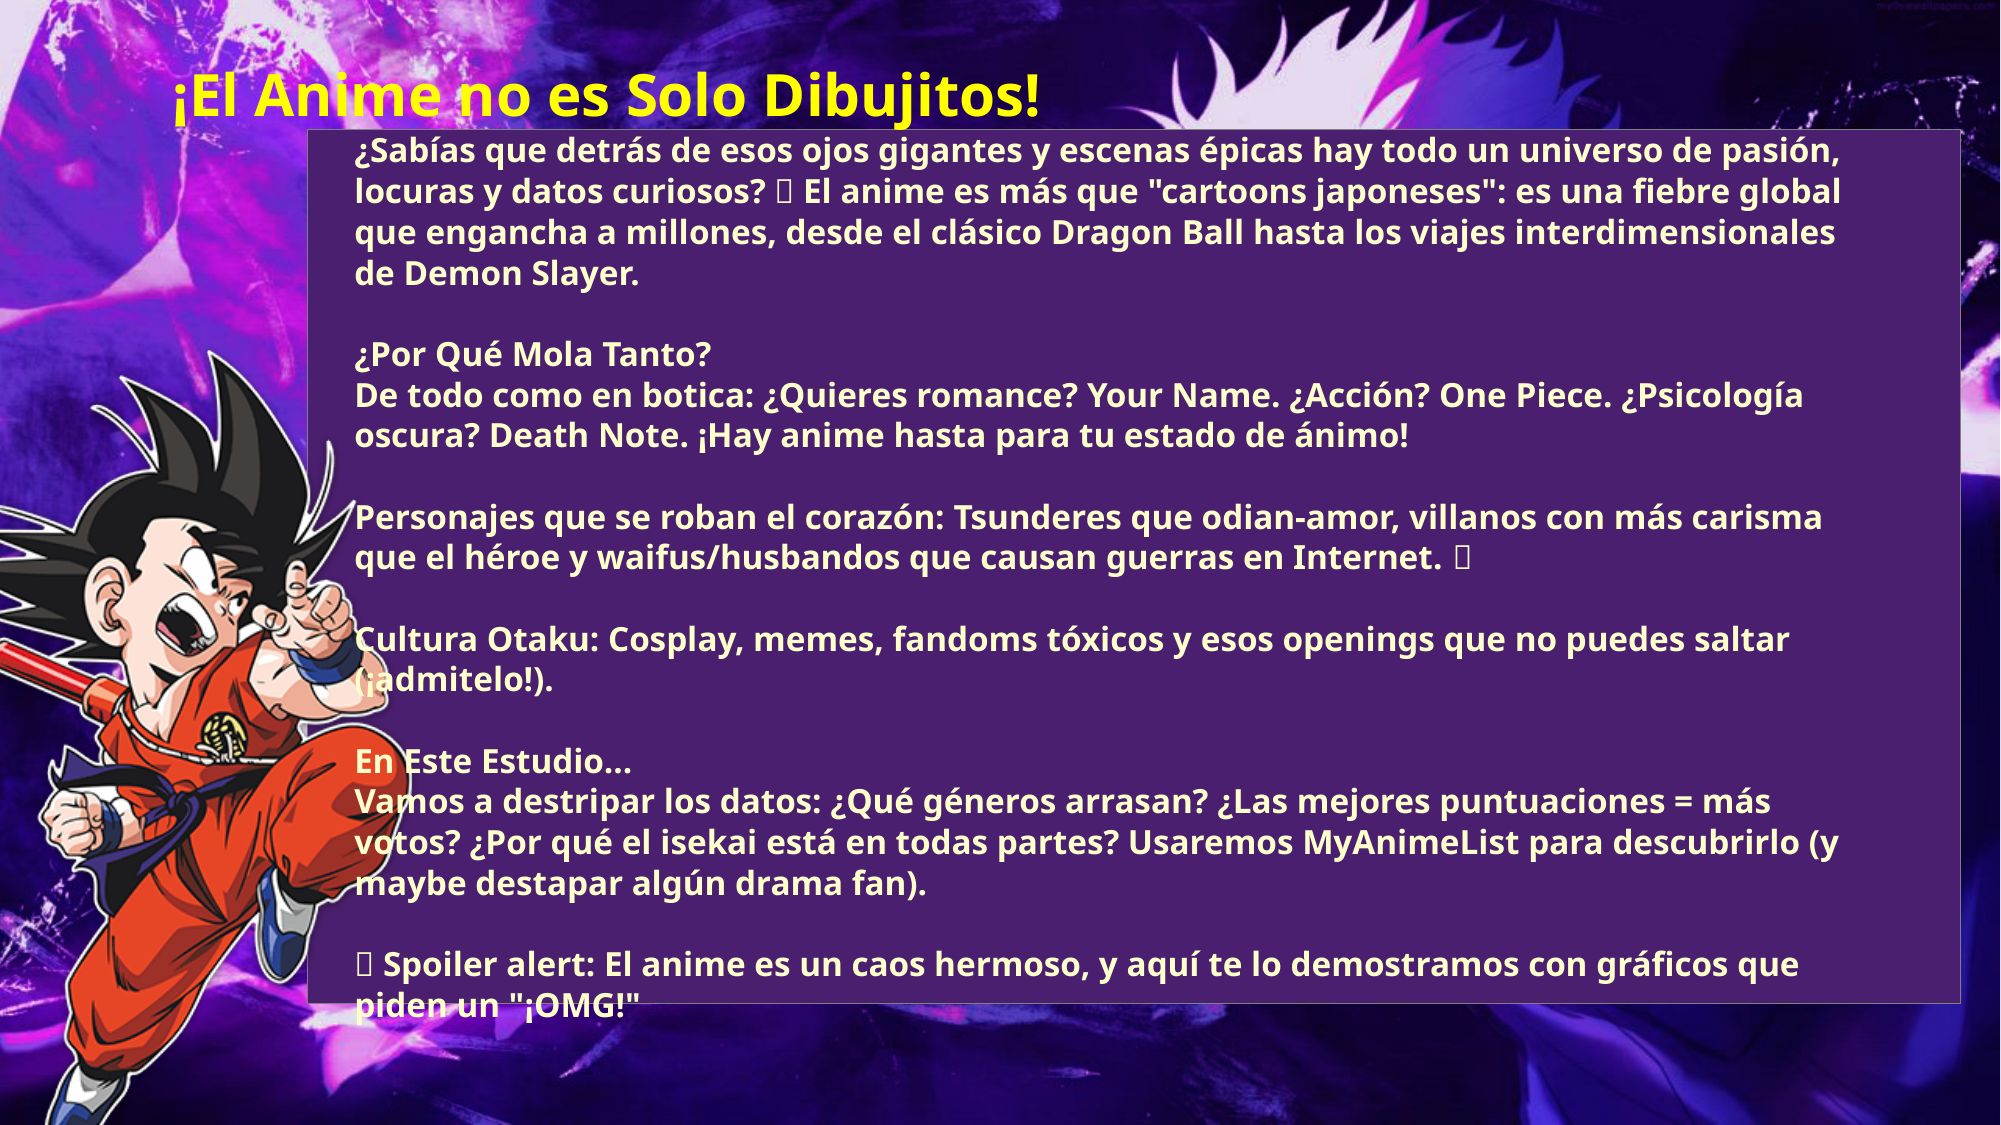

¡El Anime no es Solo Dibujitos!
# ¿Sabías que detrás de esos ojos gigantes y escenas épicas hay todo un universo de pasión, locuras y datos curiosos? 🌟 El anime es más que "cartoons japoneses": es una fiebre global que engancha a millones, desde el clásico Dragon Ball hasta los viajes interdimensionales de Demon Slayer. ¿Por Qué Mola Tanto? De todo como en botica: ¿Quieres romance? Your Name. ¿Acción? One Piece. ¿Psicología oscura? Death Note. ¡Hay anime hasta para tu estado de ánimo! Personajes que se roban el corazón: Tsunderes que odian-amor, villanos con más carisma que el héroe y waifus/husbandos que causan guerras en Internet. 💘 Cultura Otaku: Cosplay, memes, fandoms tóxicos y esos openings que no puedes saltar (¡admitelo!). En Este Estudio... Vamos a destripar los datos: ¿Qué géneros arrasan? ¿Las mejores puntuaciones = más votos? ¿Por qué el isekai está en todas partes? Usaremos MyAnimeList para descubrirlo (y maybe destapar algún drama fan). 📢 Spoiler alert: El anime es un caos hermoso, y aquí te lo demostramos con gráficos que piden un "¡OMG!"